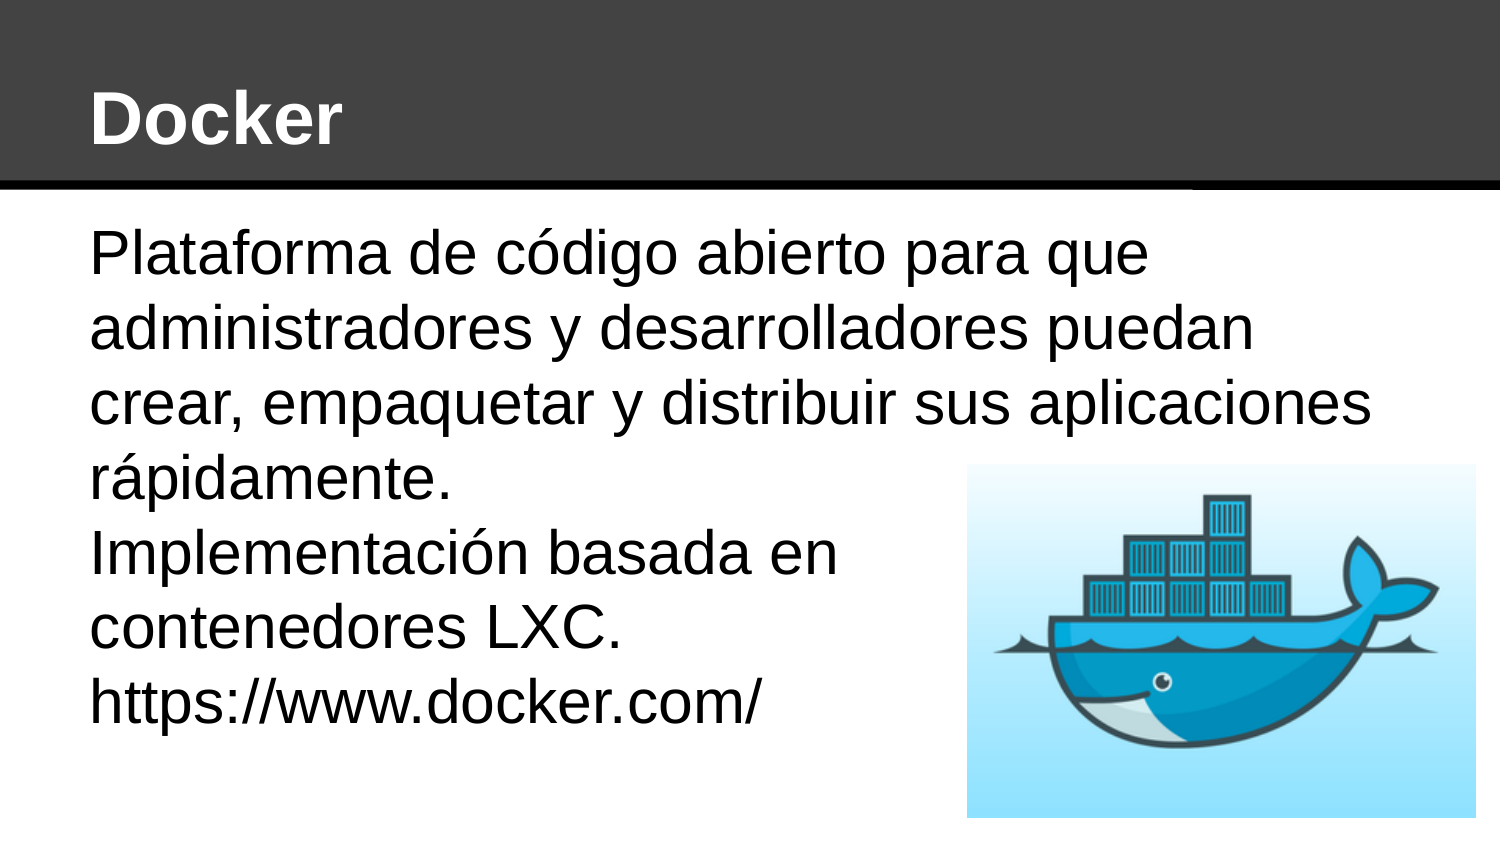

Docker
Plataforma de código abierto para que administradores y desarrolladores puedan crear, empaquetar y distribuir sus aplicaciones rápidamente.
Implementación basada en
contenedores LXC.
https://www.docker.com/